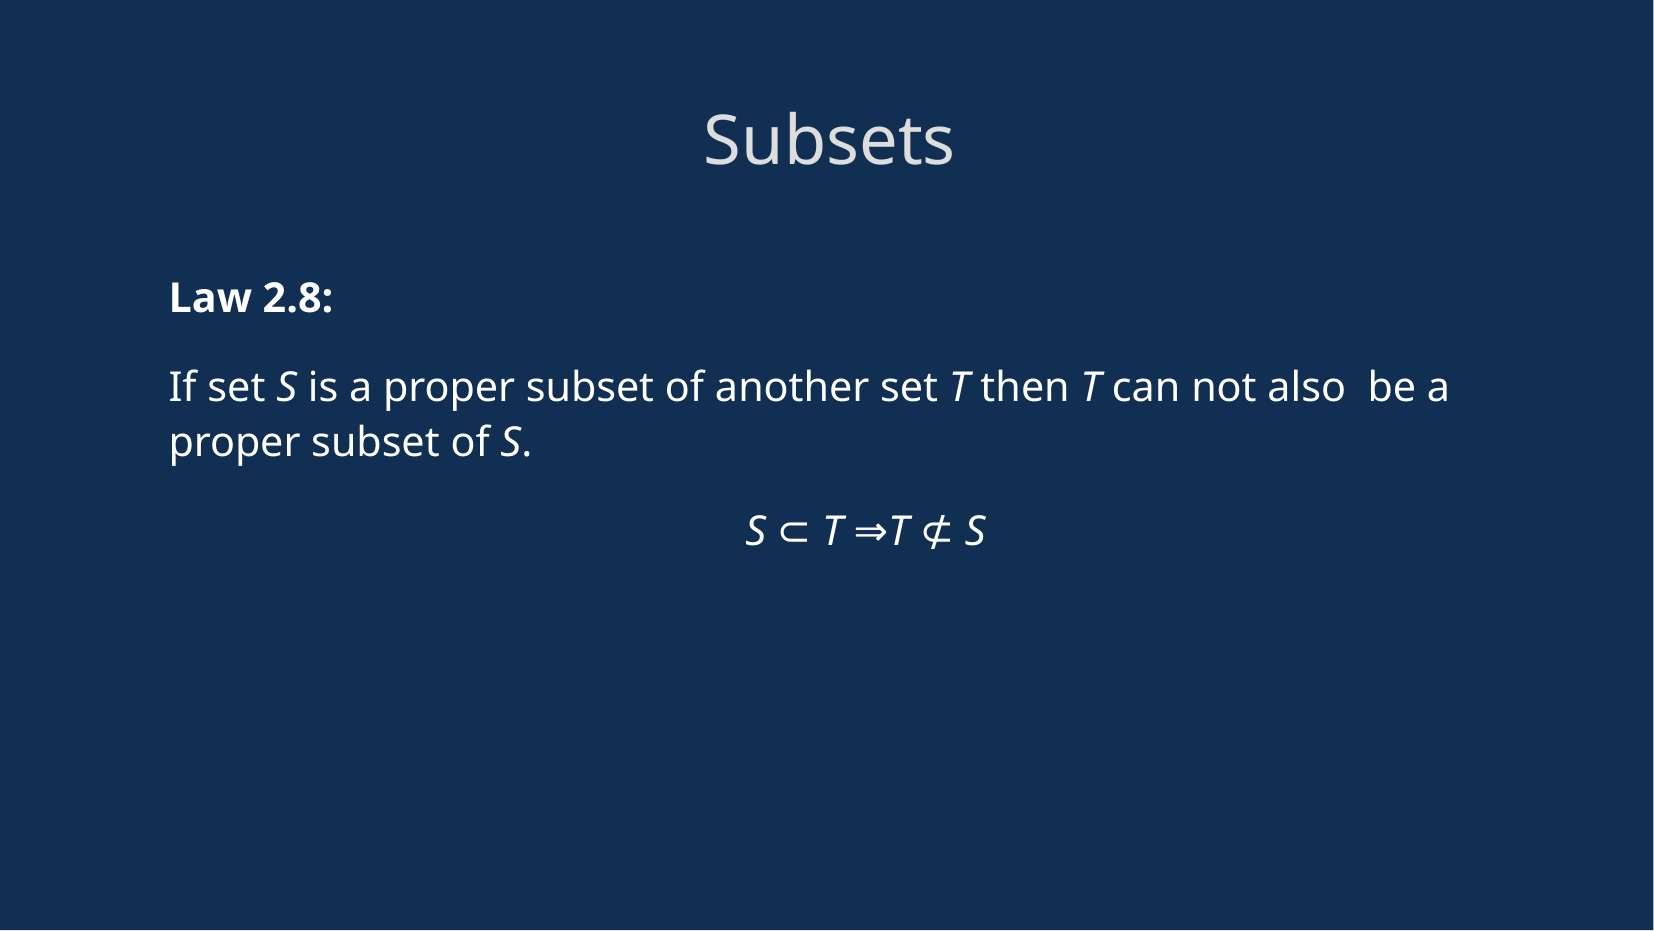

# Subsets
Law 2.8:
If set S is a proper subset of another set T then T can not also be a proper subset of S.
S ⊂ T ⇒T ⊄ S